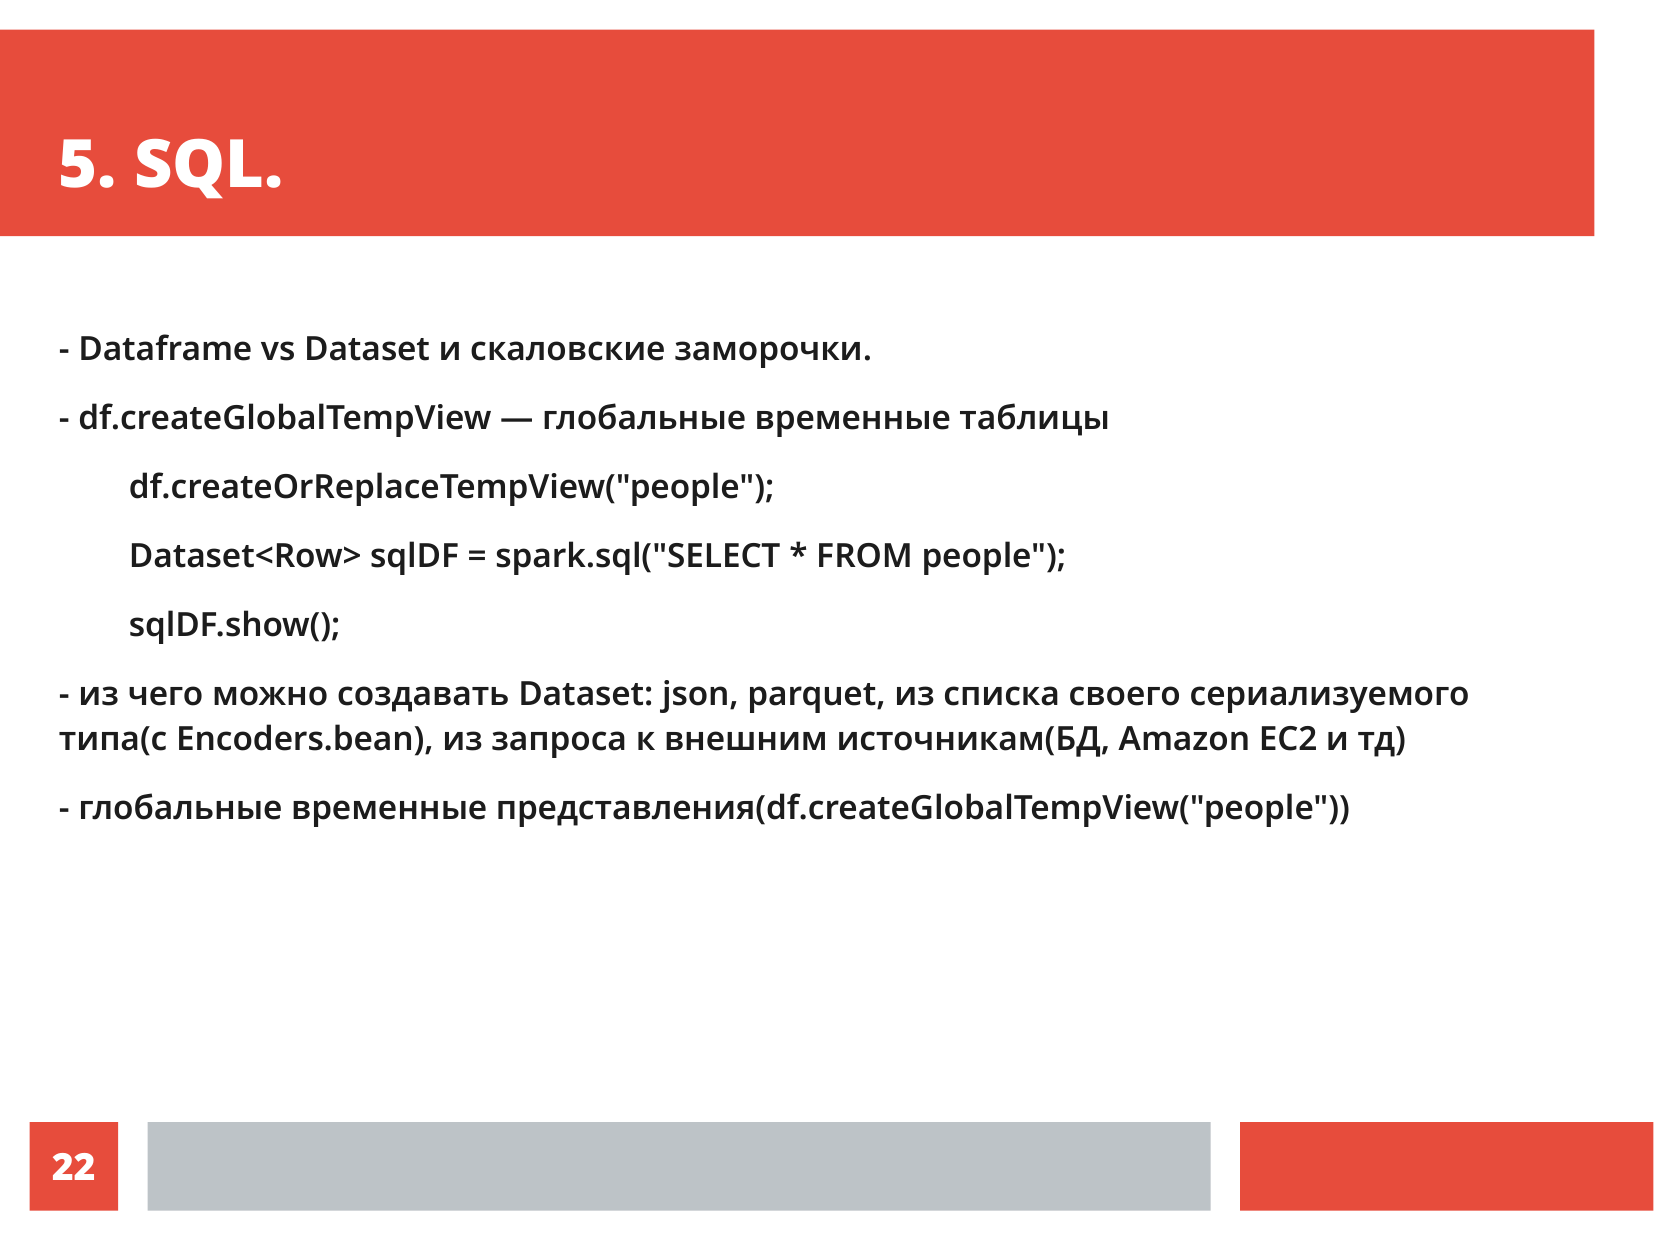

# 5. SQL.
- Dataframe vs Dataset и скаловские заморочки.
- df.createGlobalTempView — глобальные временные таблицы
 df.createOrReplaceTempView("people");
 Dataset<Row> sqlDF = spark.sql("SELECT * FROM people");
 sqlDF.show();
- из чего можно создавать Dataset: json, parquet, из списка своего сериализуемого типа(c Encoders.bean), из запроса к внешним источникам(БД, Amazon EC2 и тд)
- глобальные временные представления(df.createGlobalTempView("people"))
22